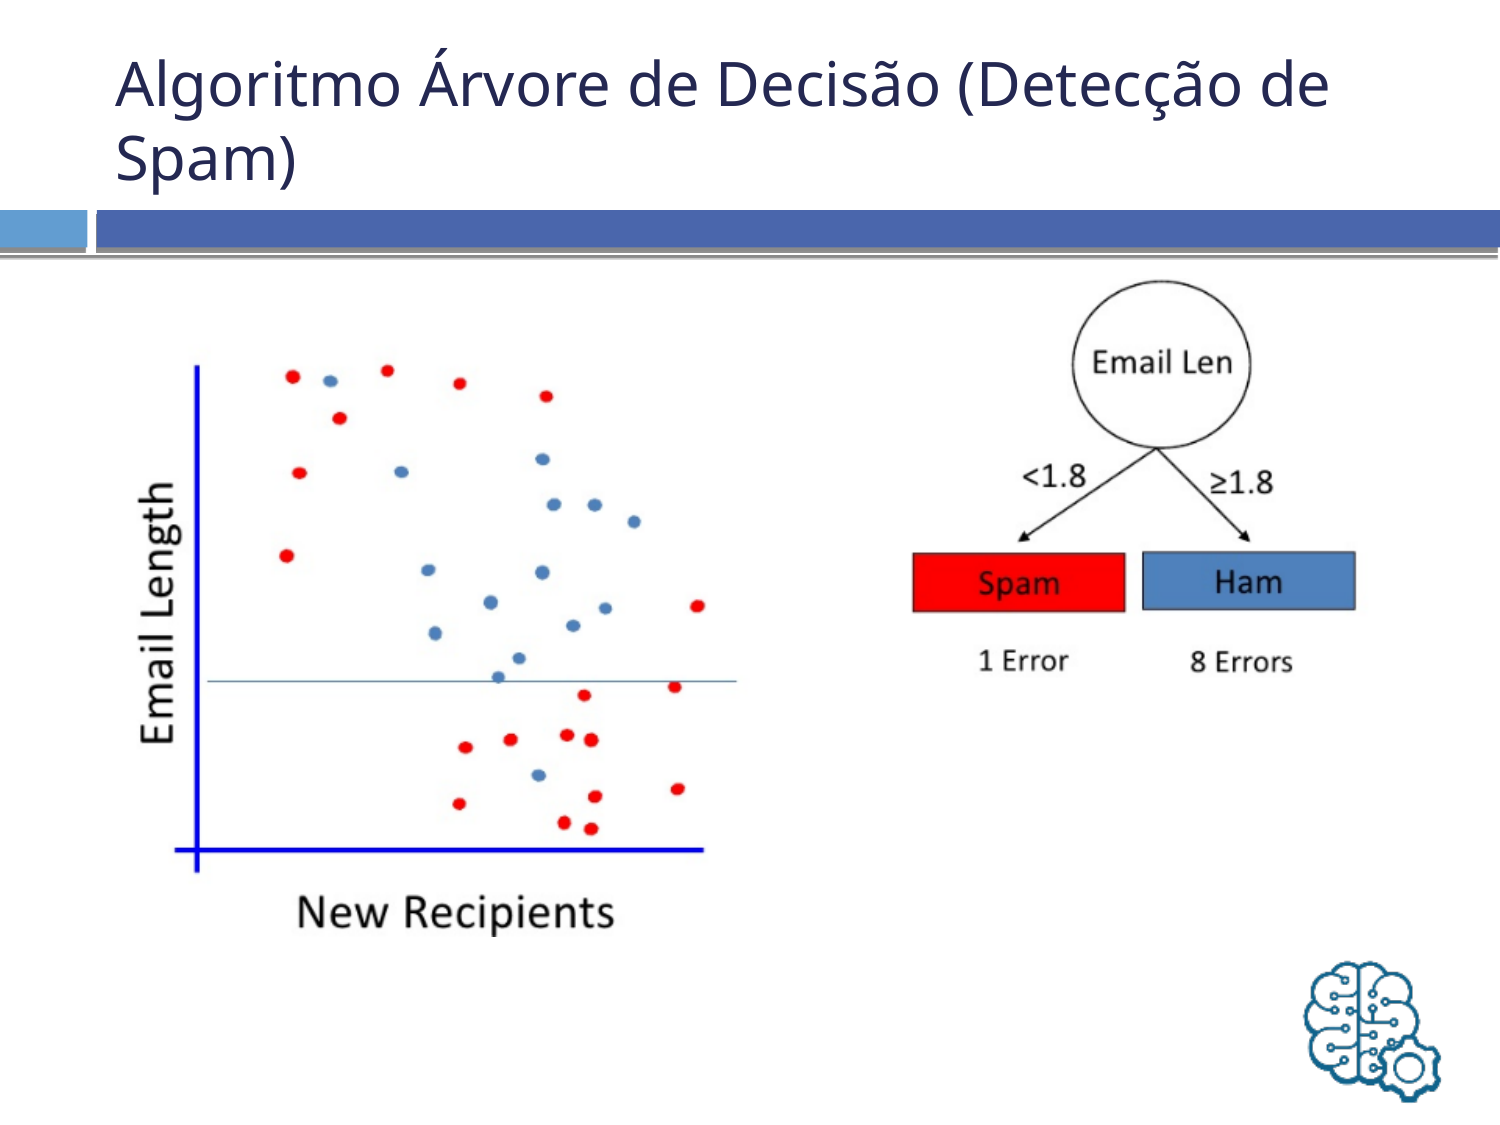

# Algoritmo Árvore de Decisão (Detecção de Spam)